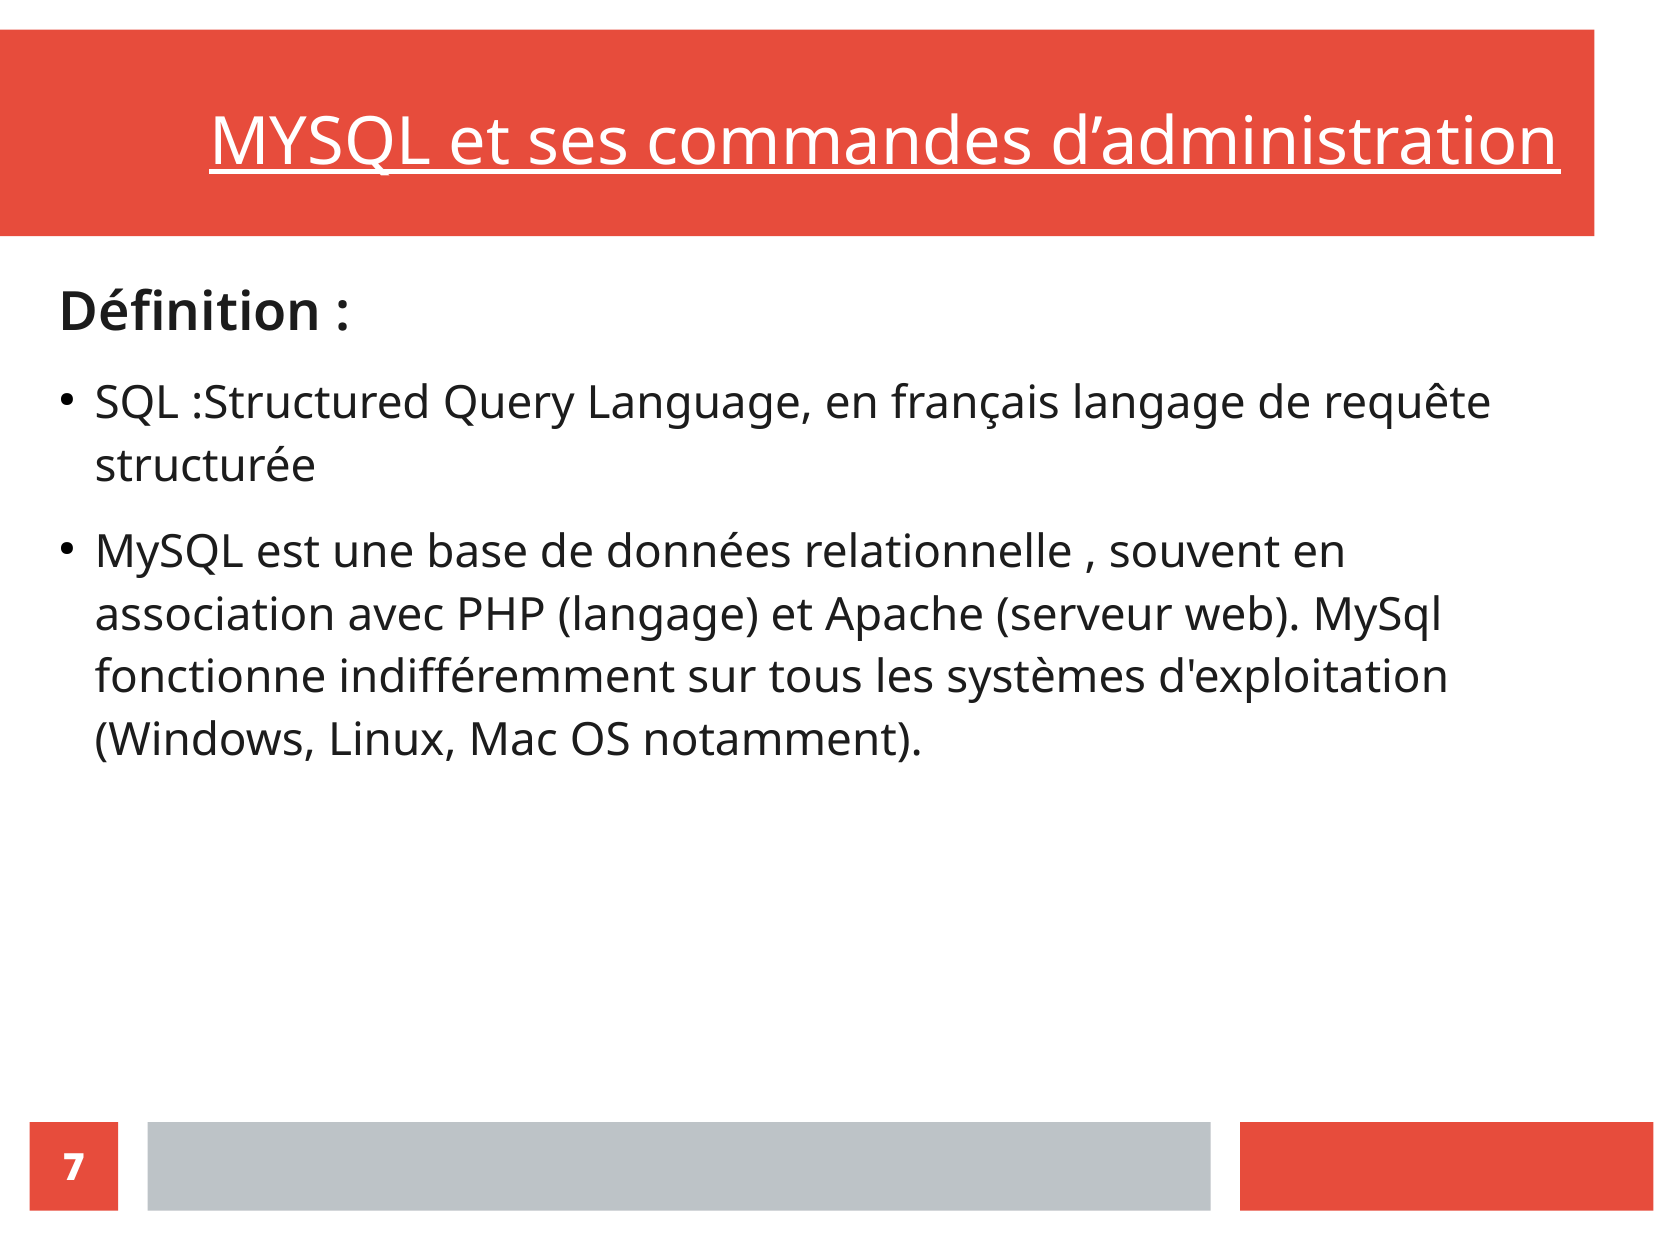

# MYSQL et ses commandes d’administration
Définition :
SQL :Structured Query Language, en français langage de requête structurée
MySQL est une base de données relationnelle , souvent en association avec PHP (langage) et Apache (serveur web). MySql fonctionne indifféremment sur tous les systèmes d'exploitation (Windows, Linux, Mac OS notamment).
7